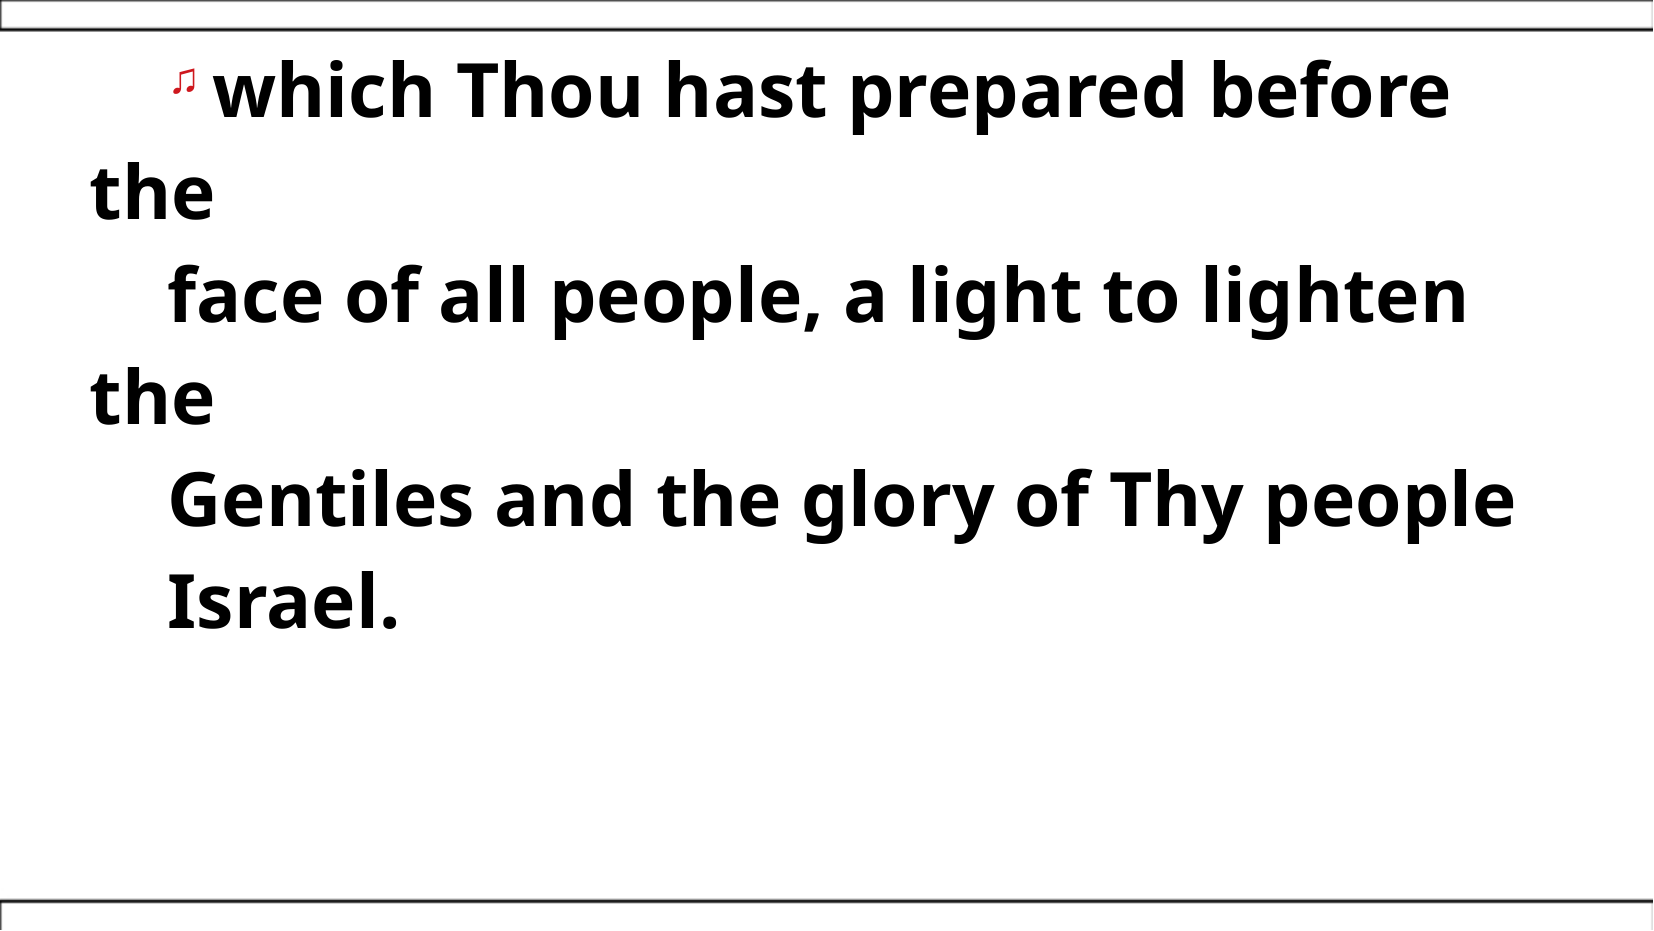

♫ which Thou hast prepared before the
 face of all people, a light to lighten the
 Gentiles and the glory of Thy people
 Israel.